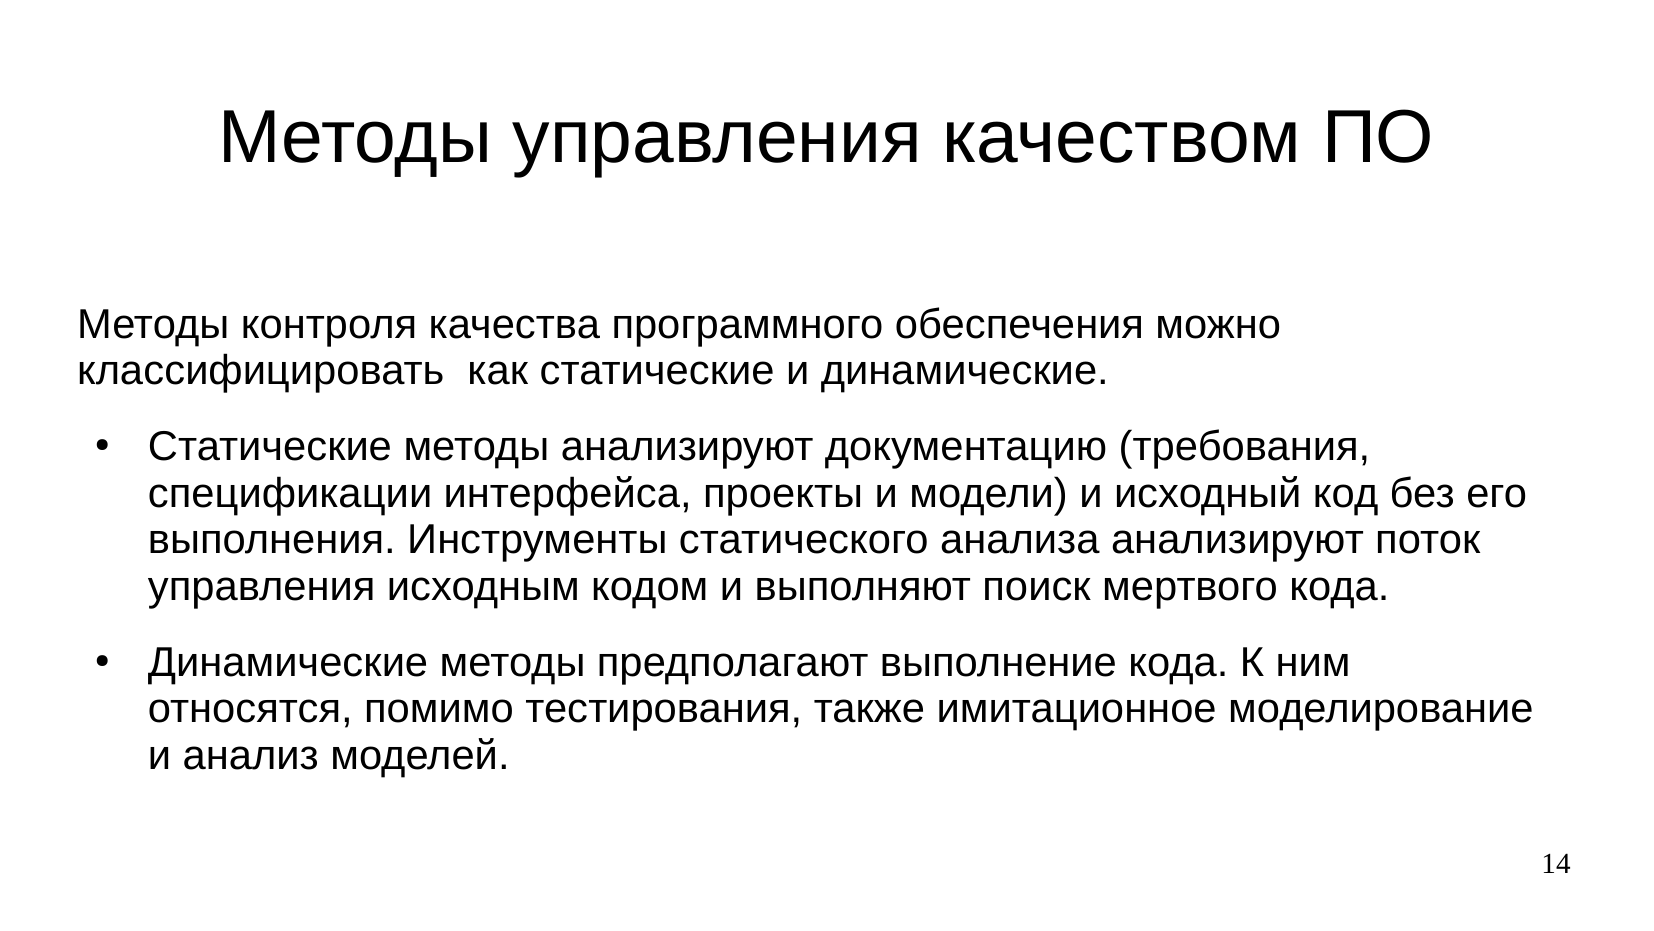

# Методы управления качеством ПО
Методы контроля качества программного обеспечения можно классифицировать как статические и динамические.
Статические методы анализируют документацию (требования, спецификации интерфейса, проекты и модели) и исходный код без его выполнения. Инструменты статического анализа анализируют поток управления исходным кодом и выполняют поиск мертвого кода.
Динамические методы предполагают выполнение кода. К ним относятся, помимо тестирования, также имитационное моделирование и анализ моделей.
14